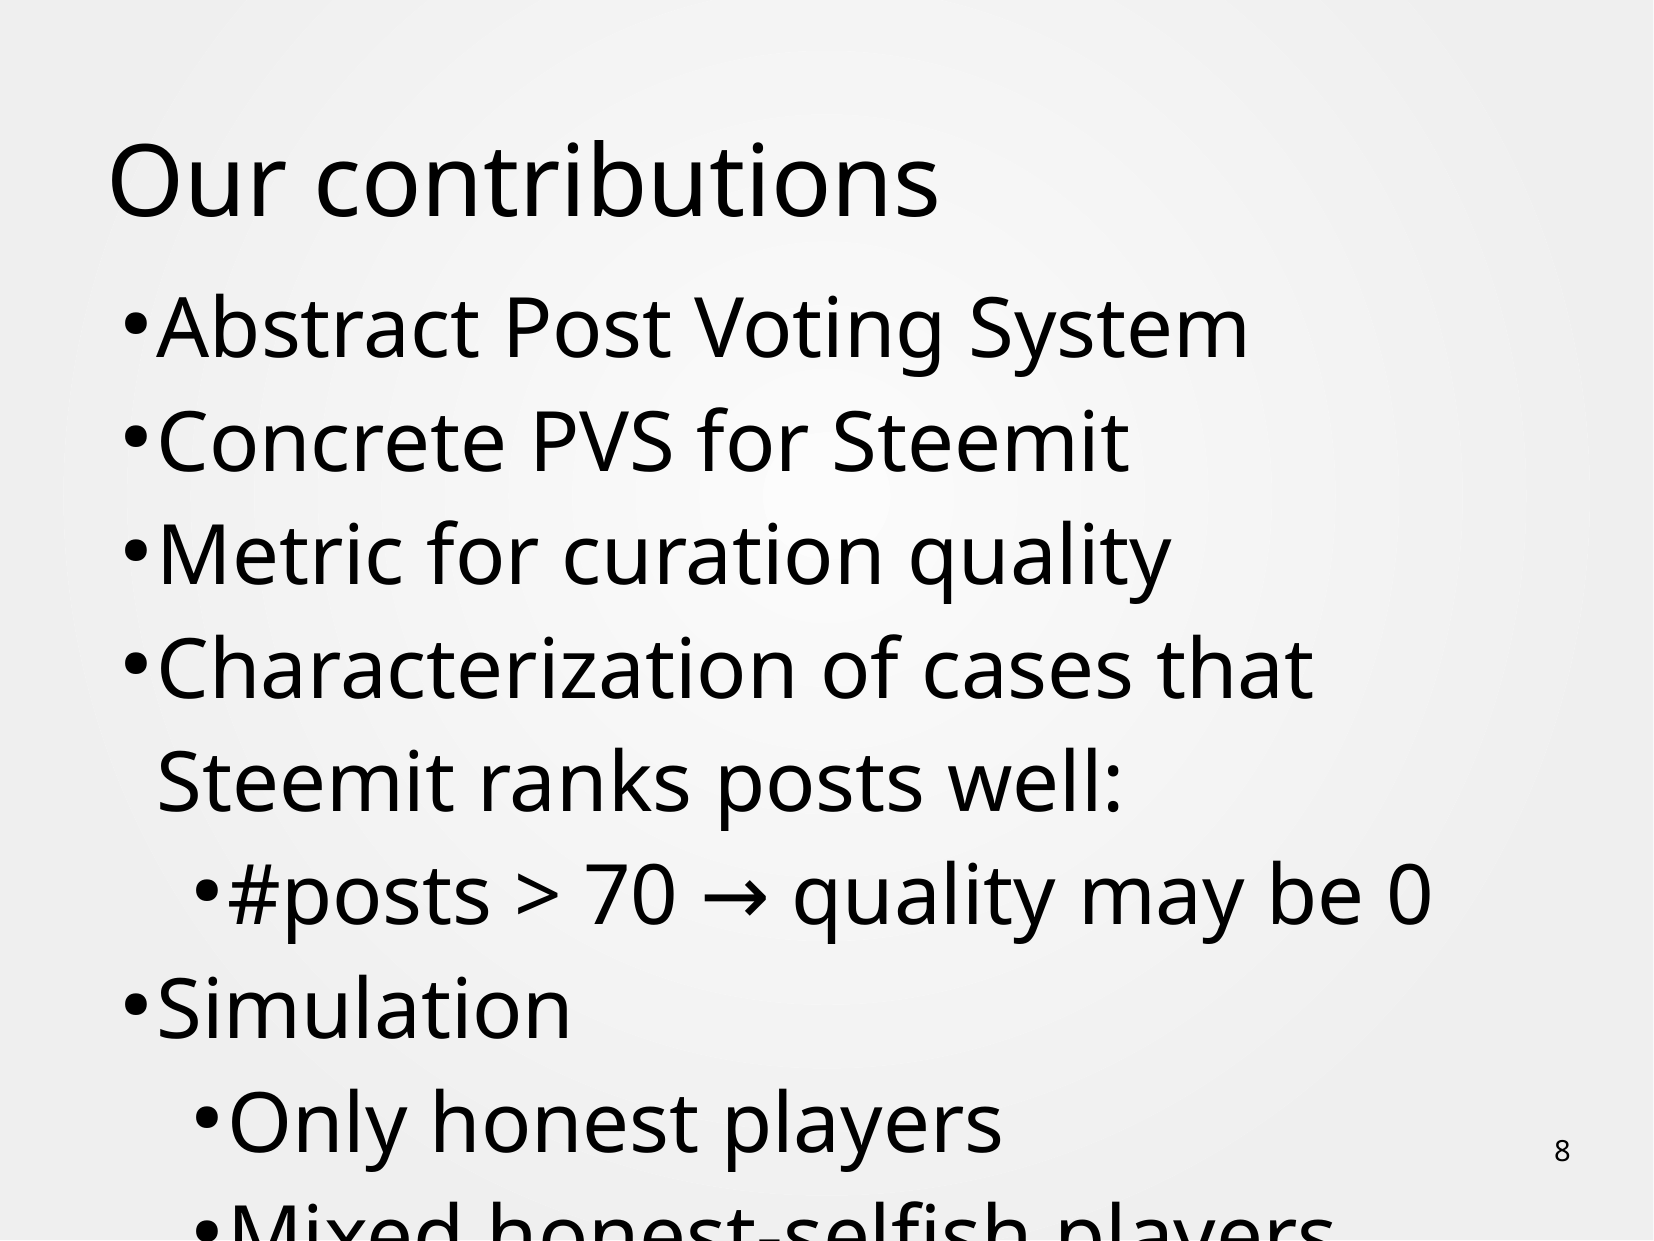

# Our contributions
Abstract Post Voting System
Concrete PVS for Steemit
Metric for curation quality
Characterization of cases that Steemit ranks posts well:
#posts > 70 → quality may be 0
Simulation
Only honest players
Mixed honest-selfish players
8